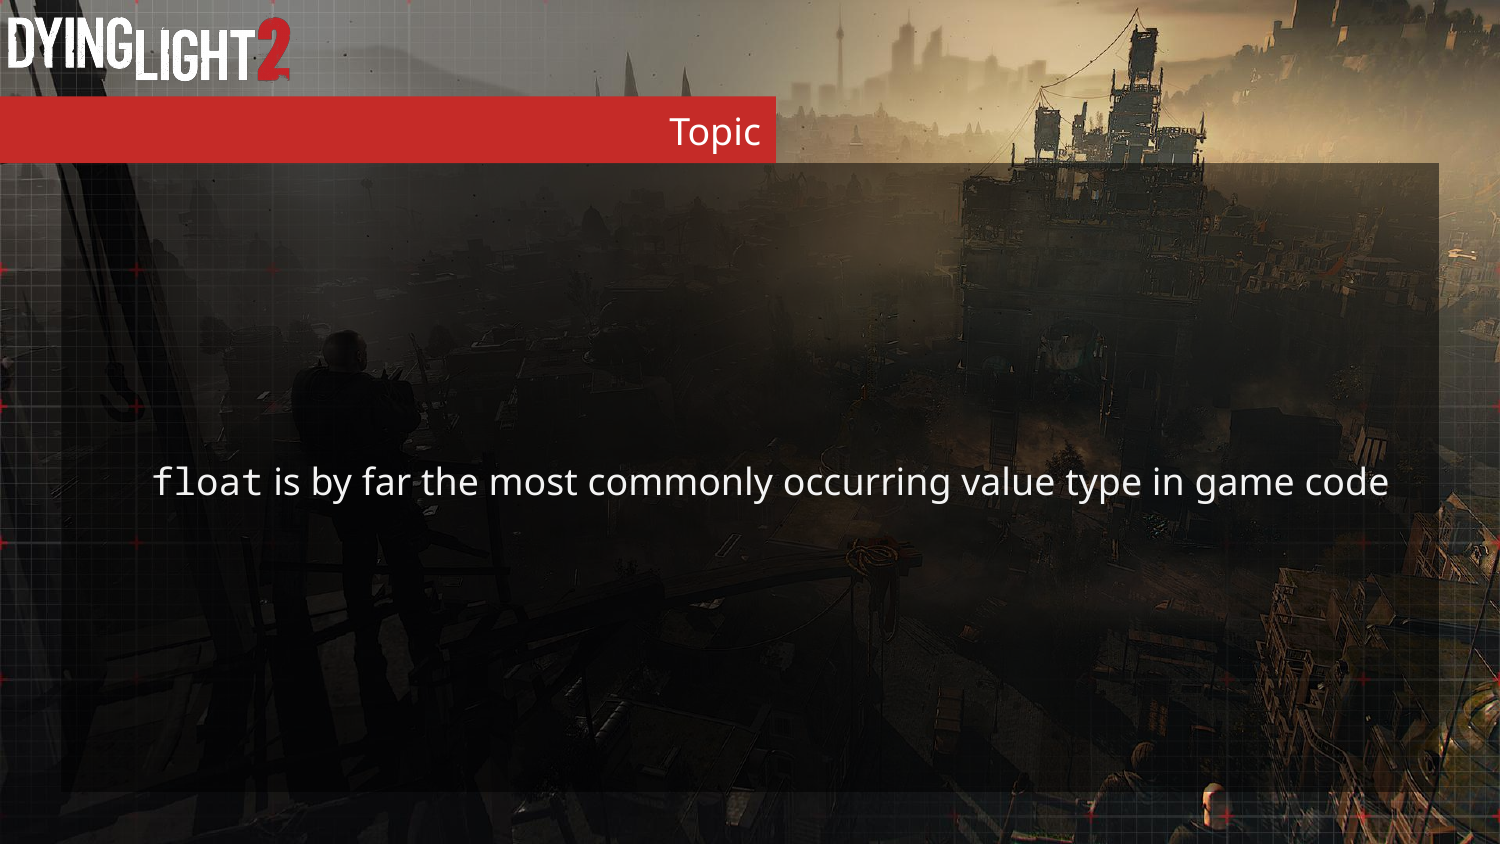

Topic
float is by far the most commonly occurring value type in game code